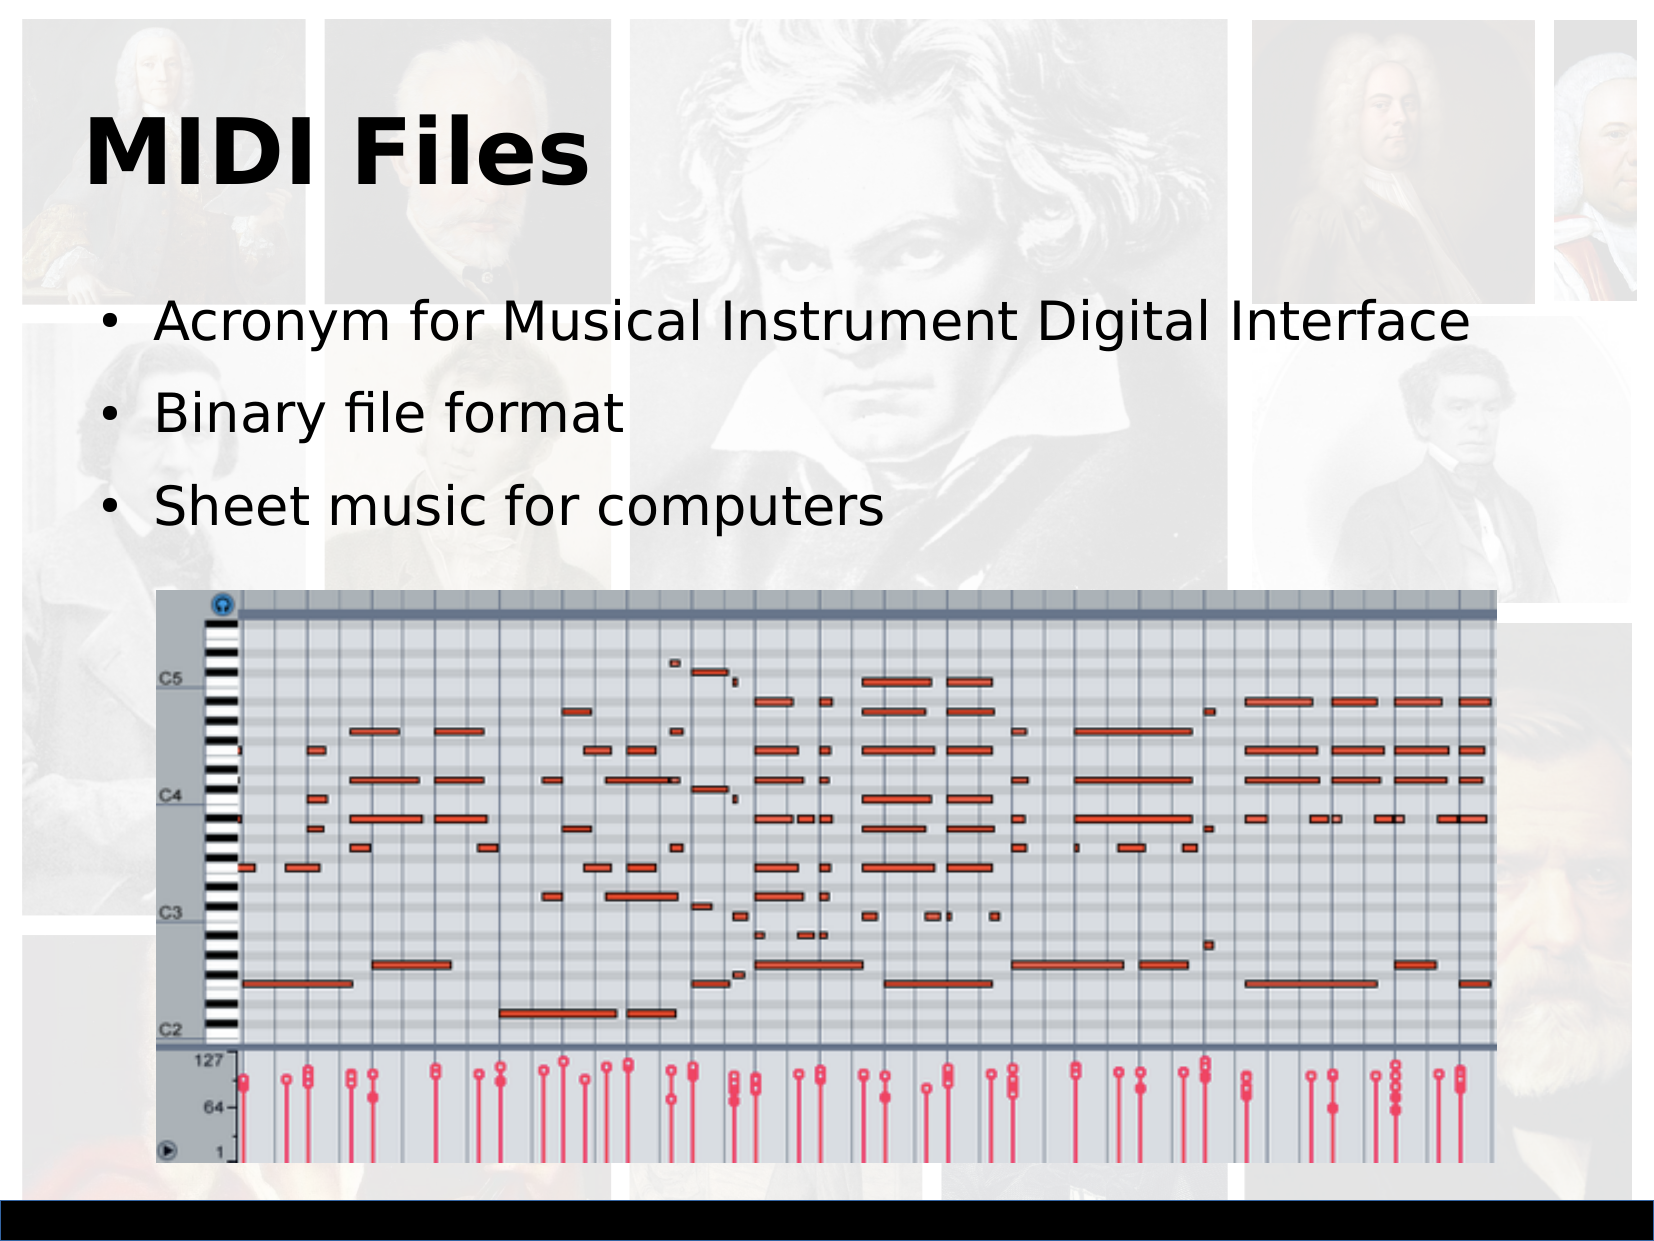

# MIDI Files
Acronym for Musical Instrument Digital Interface
Binary file format
Sheet music for computers